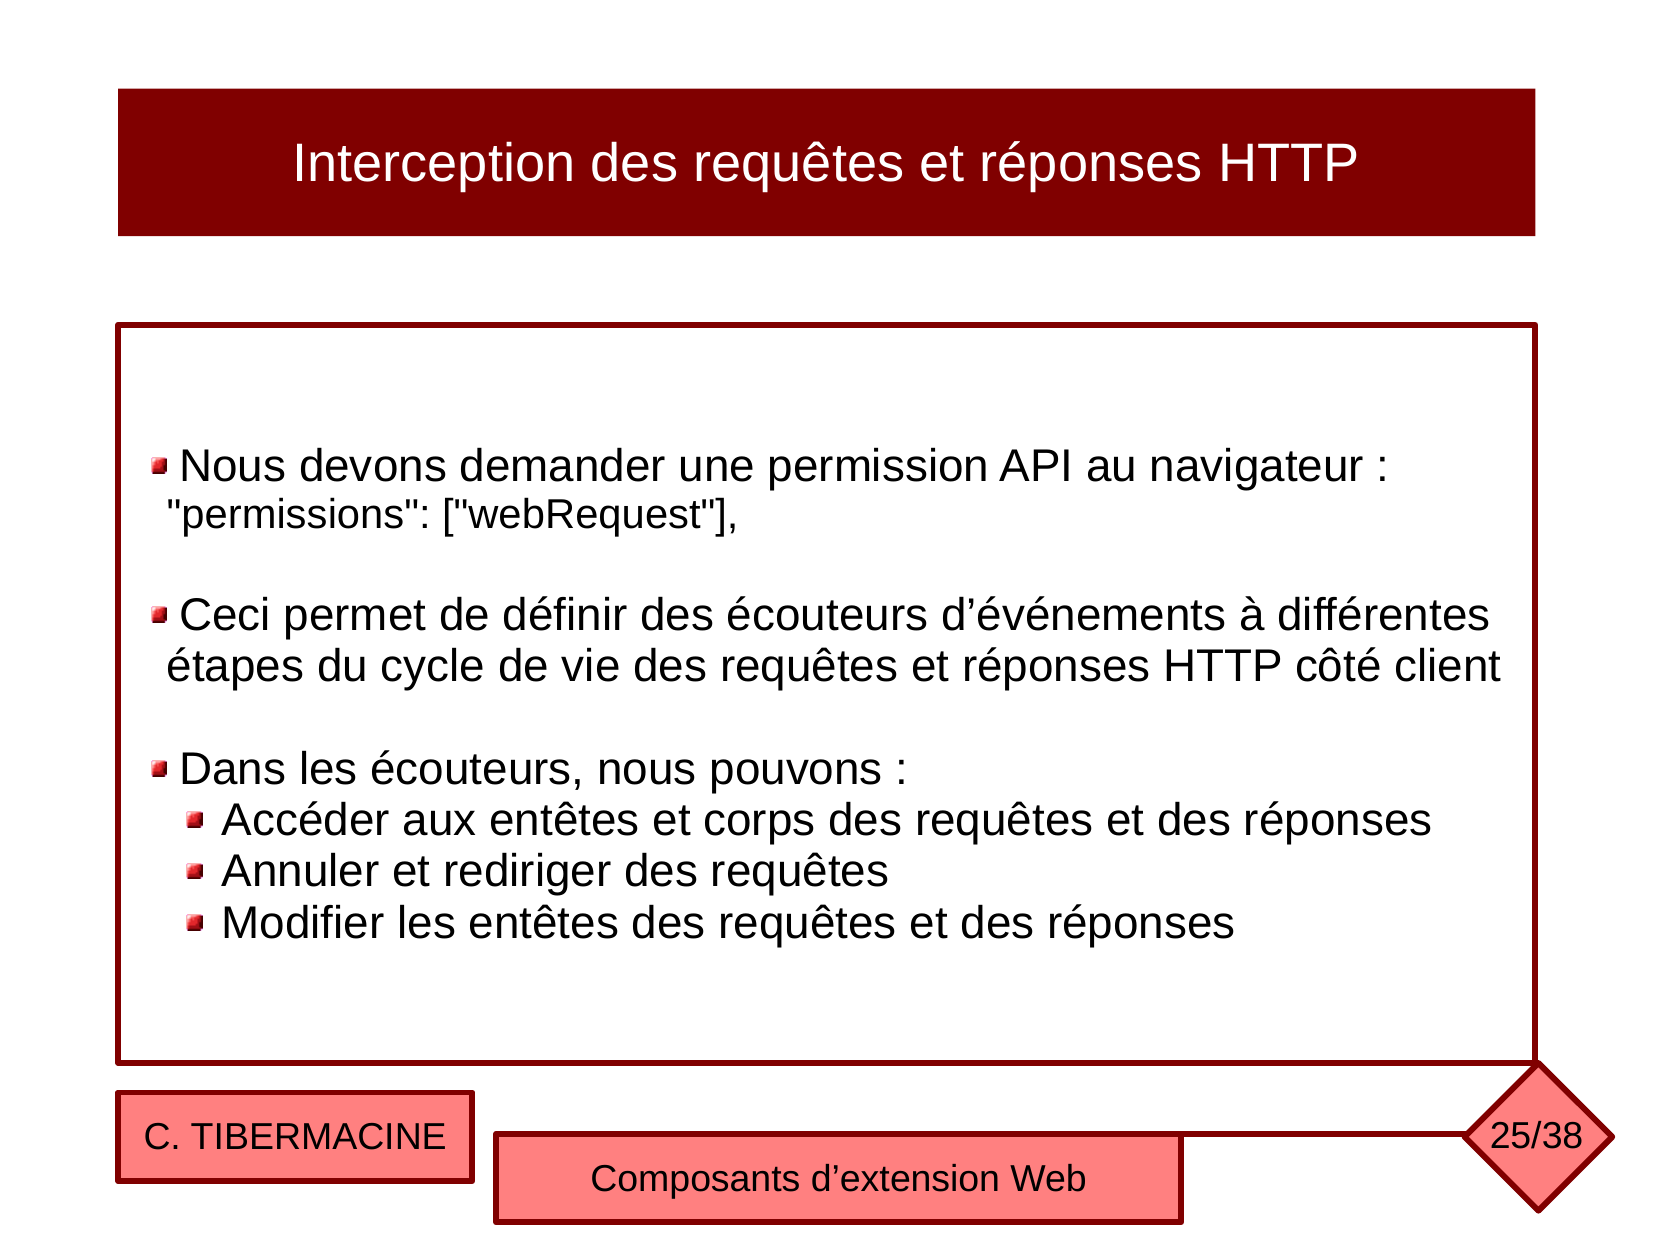

Interception des requêtes et réponses HTTP
 Nous devons demander une permission API au navigateur :
"permissions": ["webRequest"],
 Ceci permet de définir des écouteurs d’événements à différentes
étapes du cycle de vie des requêtes et réponses HTTP côté client
 Dans les écouteurs, nous pouvons :
Accéder aux entêtes et corps des requêtes et des réponses
Annuler et rediriger des requêtes
Modifier les entêtes des requêtes et des réponses
C. TIBERMACINE
Composants d’extension Web